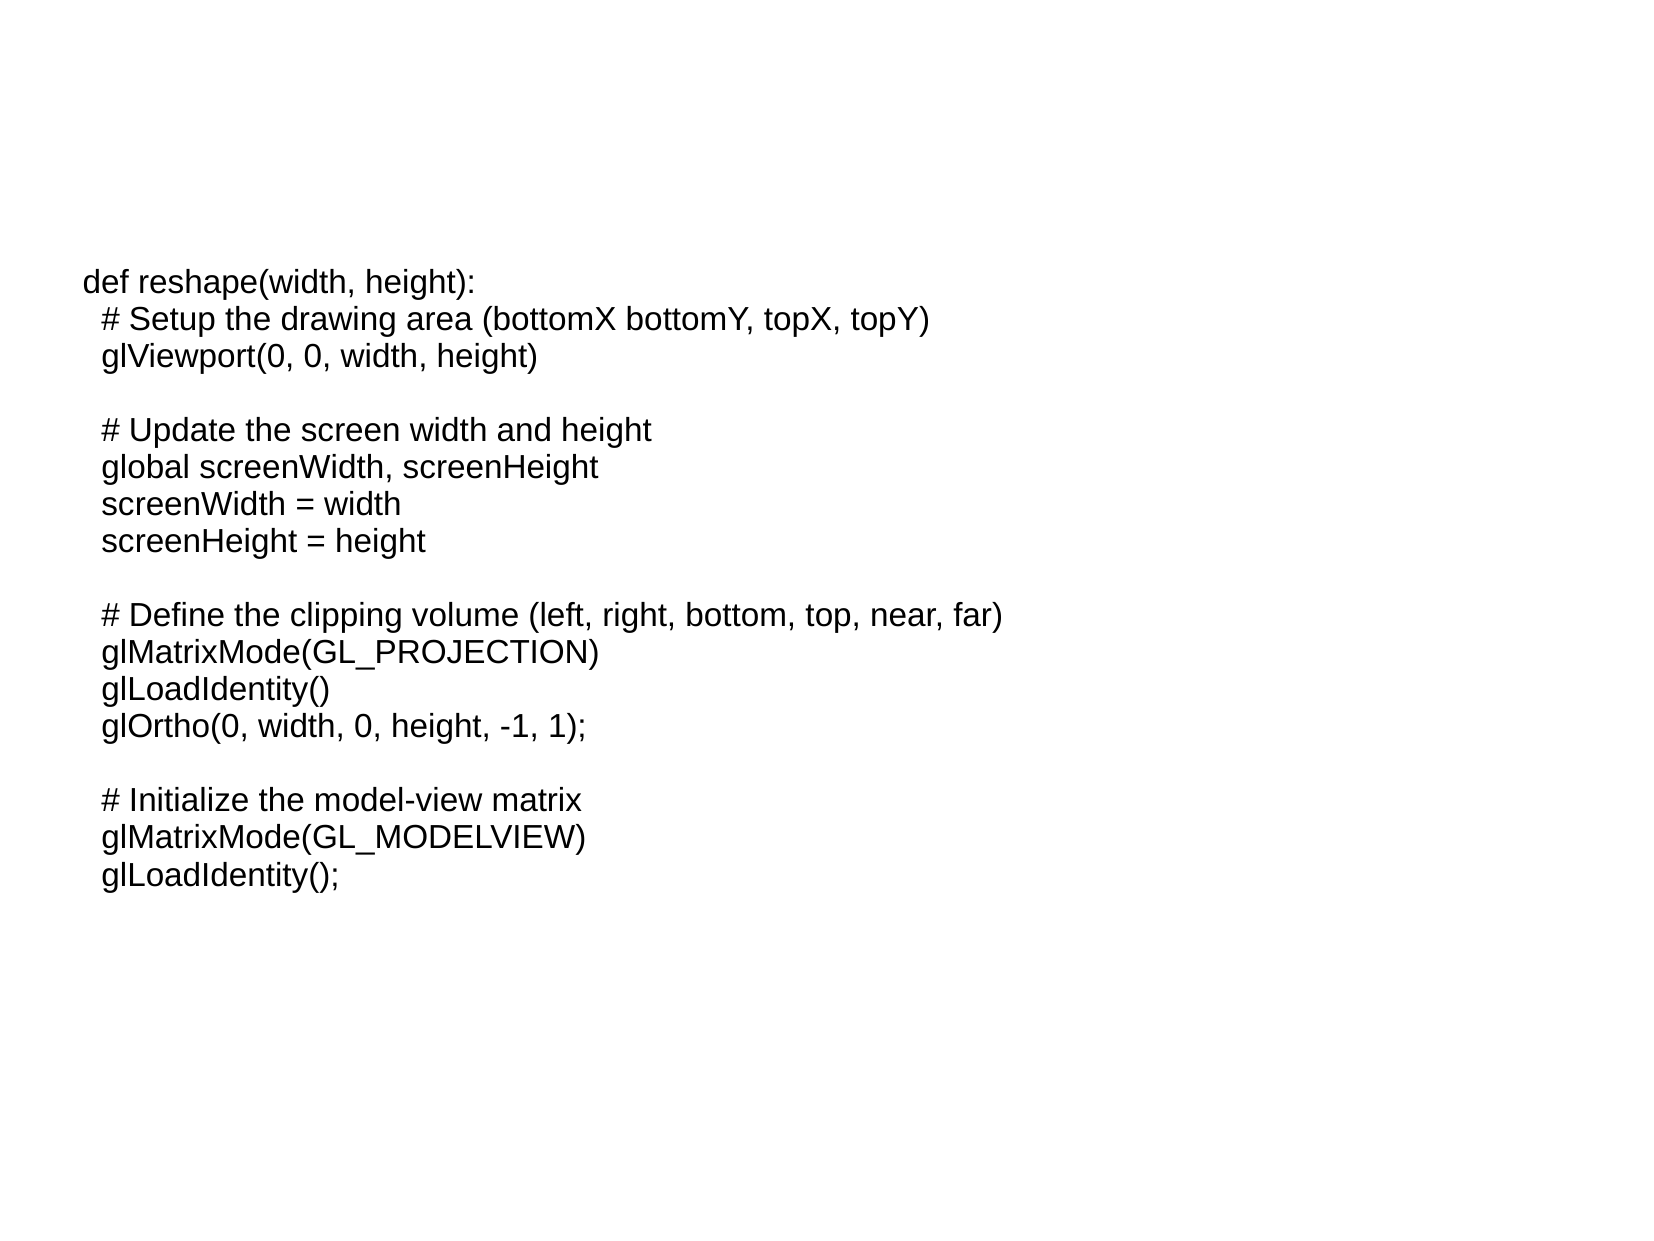

# def reshape(width, height):
 # Setup the drawing area (bottomX bottomY, topX, topY)
 glViewport(0, 0, width, height)
 # Update the screen width and height
 global screenWidth, screenHeight
 screenWidth = width
 screenHeight = height
 # Define the clipping volume (left, right, bottom, top, near, far)
 glMatrixMode(GL_PROJECTION)
 glLoadIdentity()
 glOrtho(0, width, 0, height, -1, 1);
 # Initialize the model-view matrix
 glMatrixMode(GL_MODELVIEW)
 glLoadIdentity();